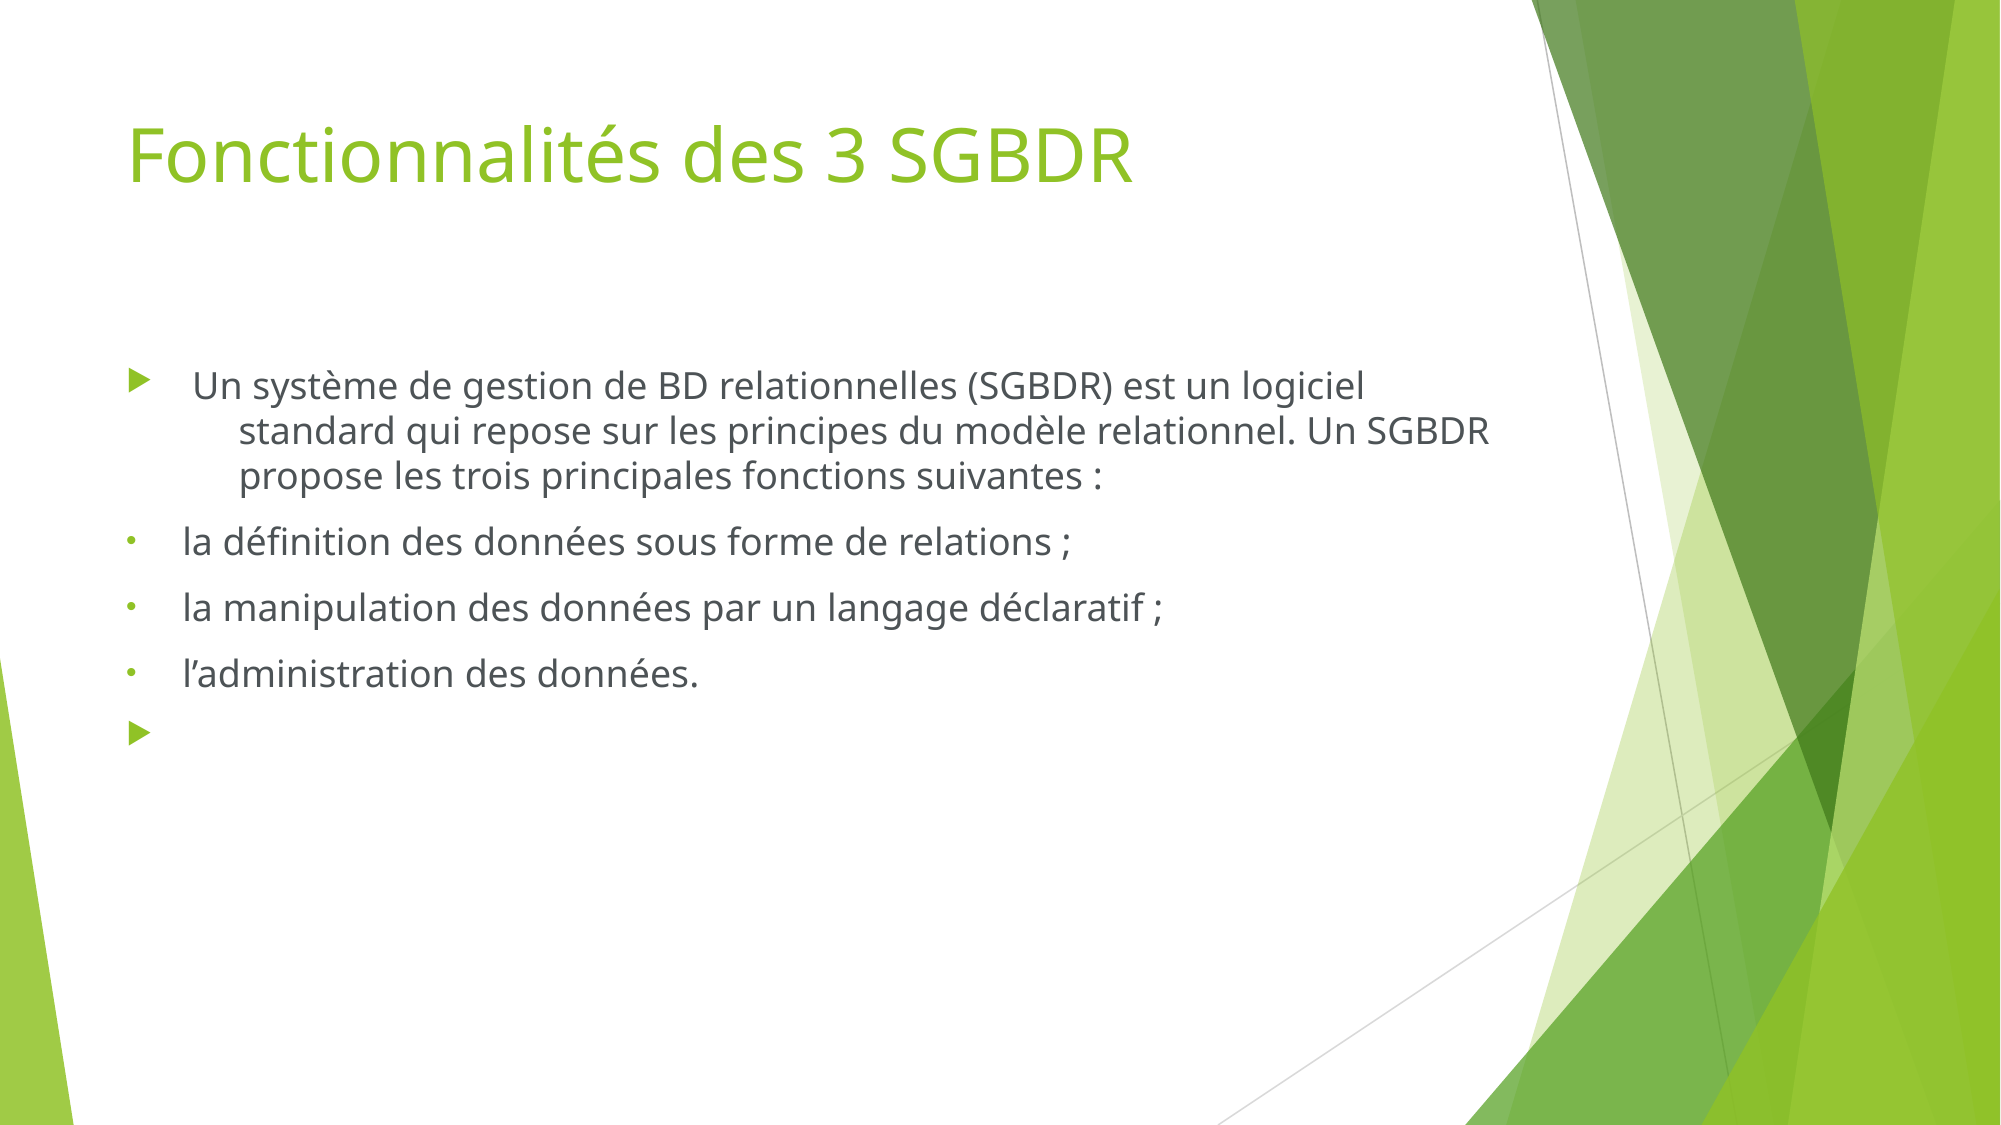

# Fonctionnalités des 3 SGBDR
 Un système de gestion de BD relationnelles (SGBDR) est un logiciel standard qui repose sur les principes du modèle relationnel. Un SGBDR propose les trois principales fonctions suivantes :
la définition des données sous forme de relations ;
la manipulation des données par un langage déclaratif ;
l’administration des données.